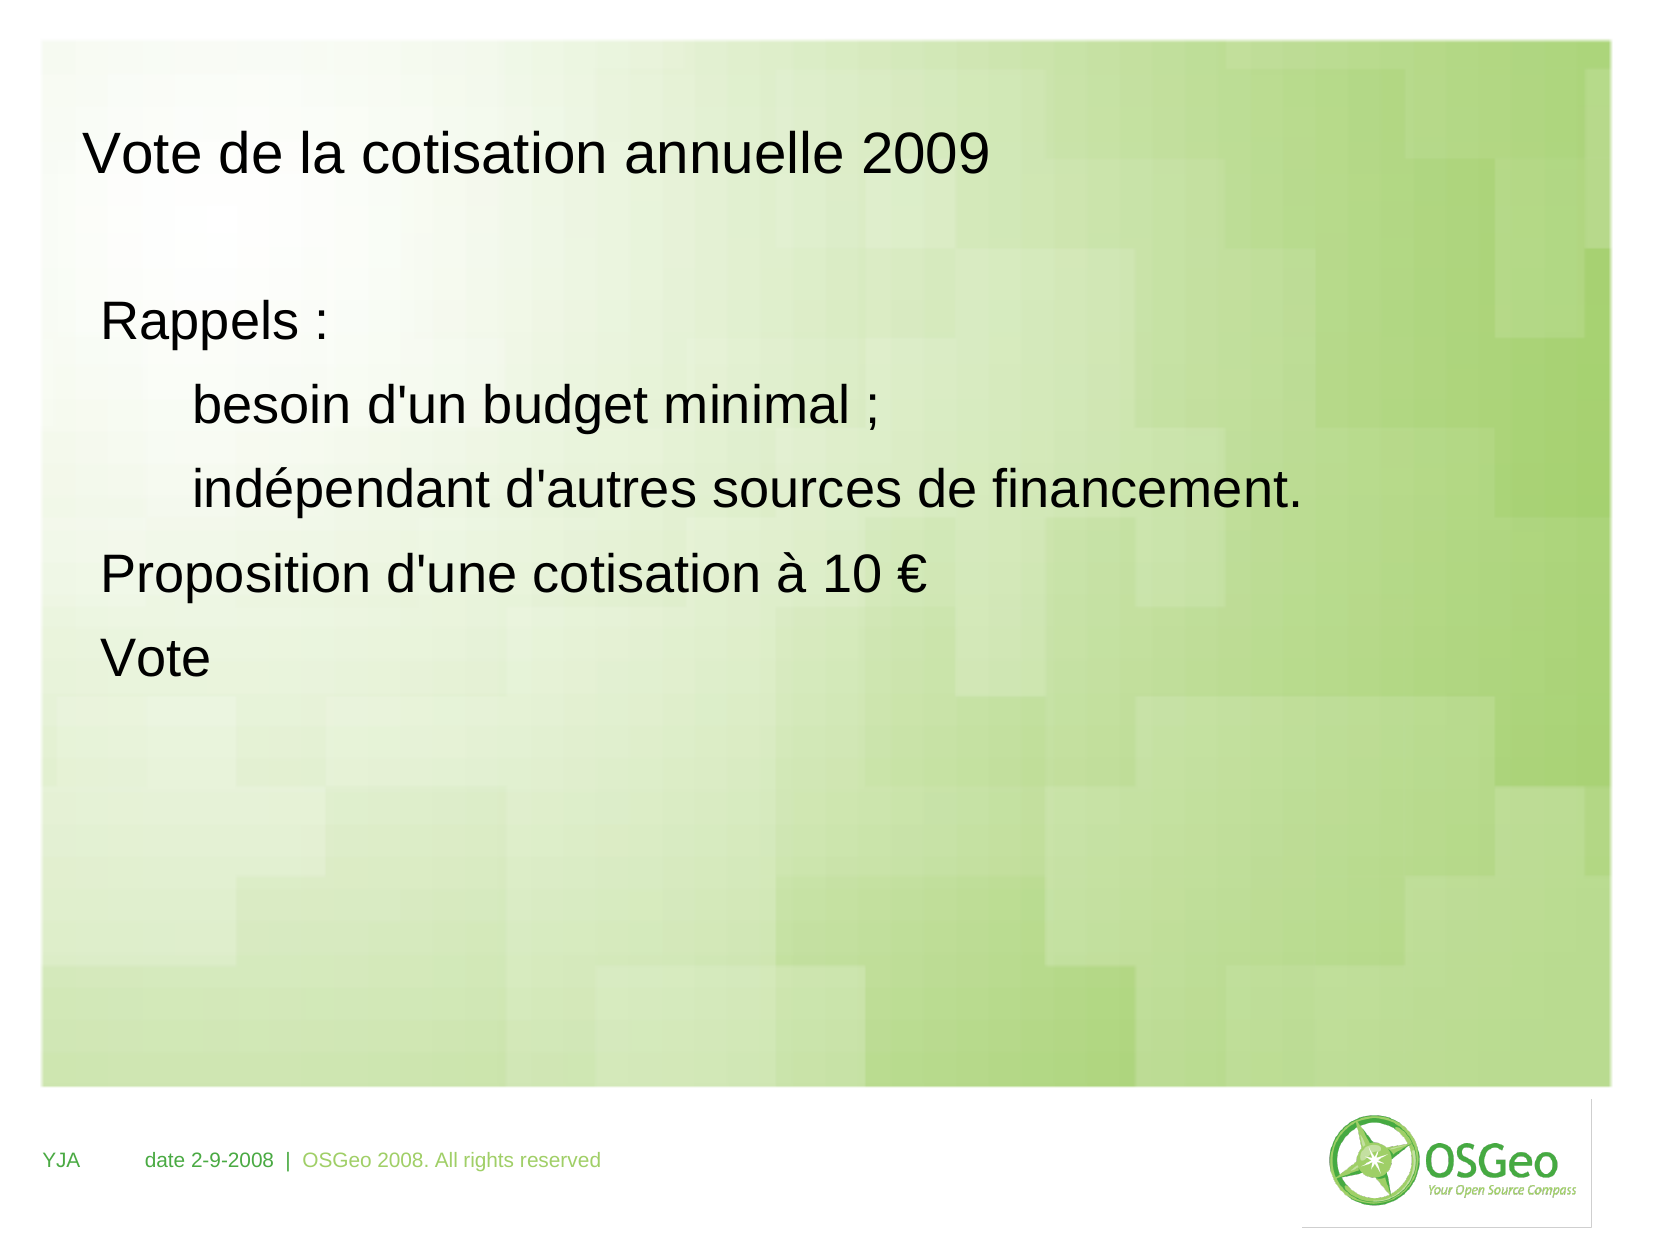

# Vote de la cotisation annuelle 2009
Rappels :
 besoin d'un budget minimal ;
 indépendant d'autres sources de financement.
Proposition d'une cotisation à 10 €
Vote